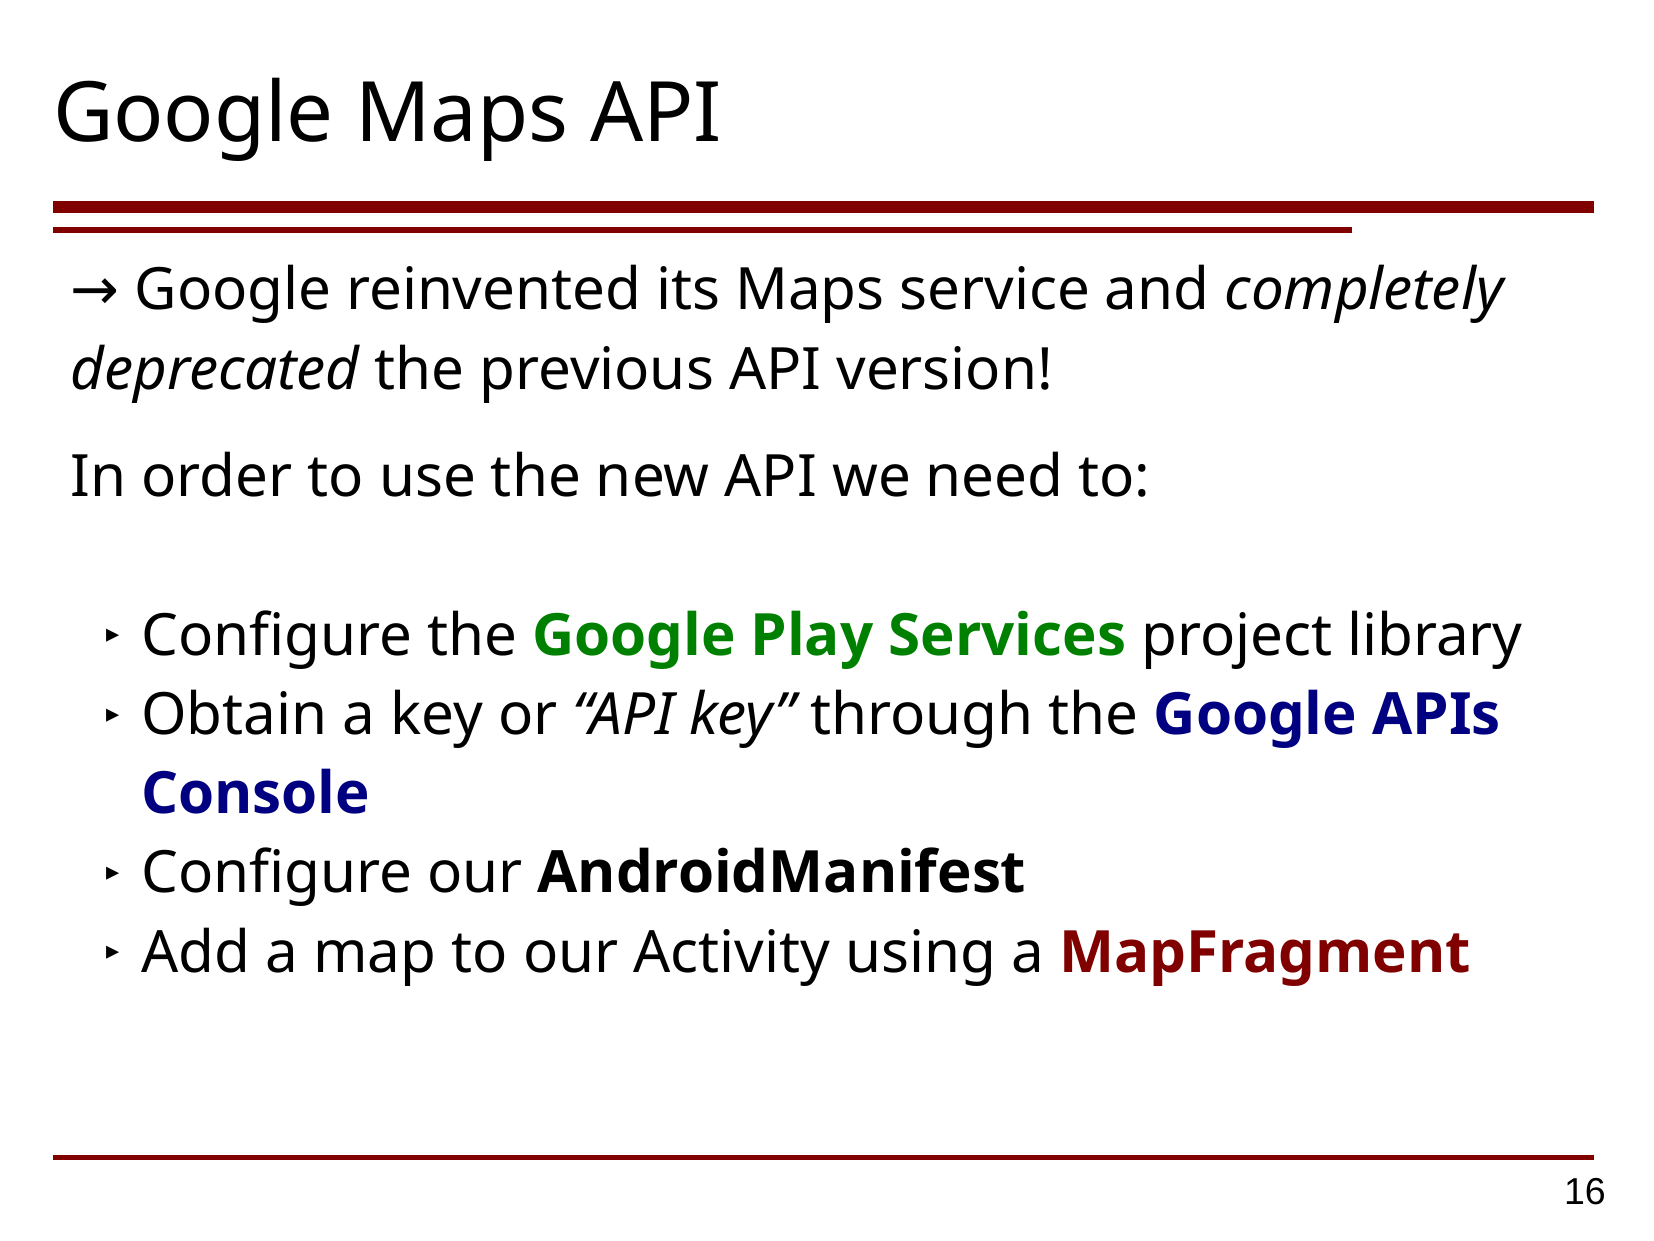

# Google Maps API
→ Google reinvented its Maps service and completely
deprecated the previous API version!
In order to use the new API we need to:
Configure the Google Play Services project library
Obtain a key or “API key” through the Google APIs
Console
Configure our AndroidManifest
Add a map to our Activity using a MapFragment